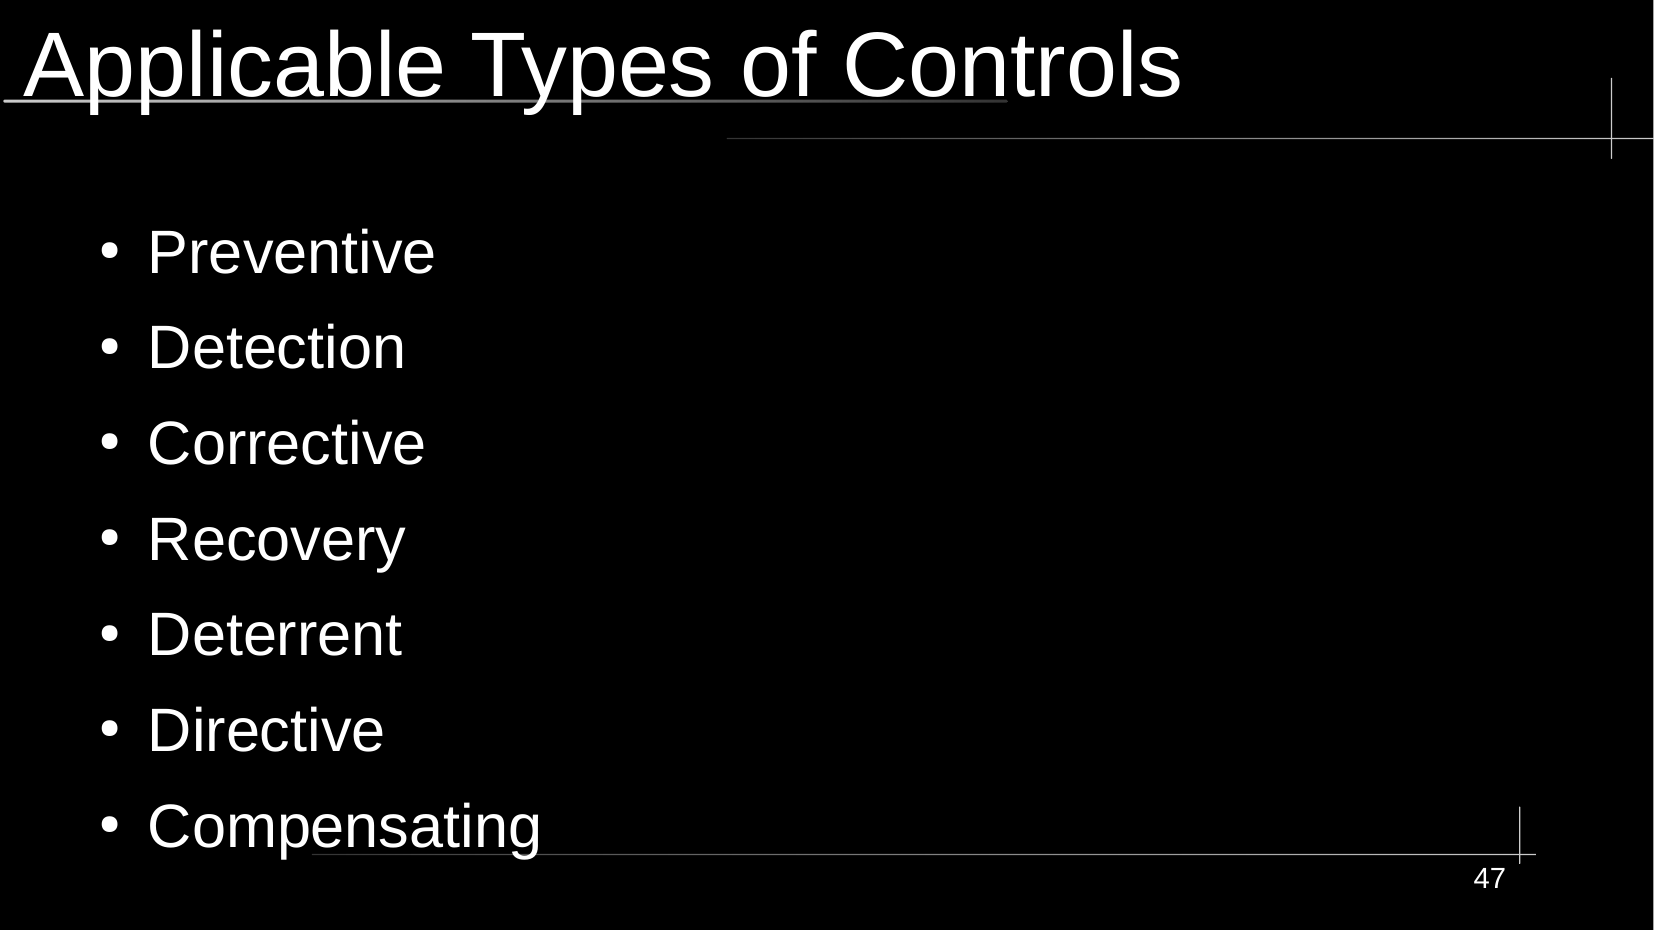

# Applicable Types of Controls
Preventive
Detection
Corrective
Recovery
Deterrent
Directive
Compensating
47